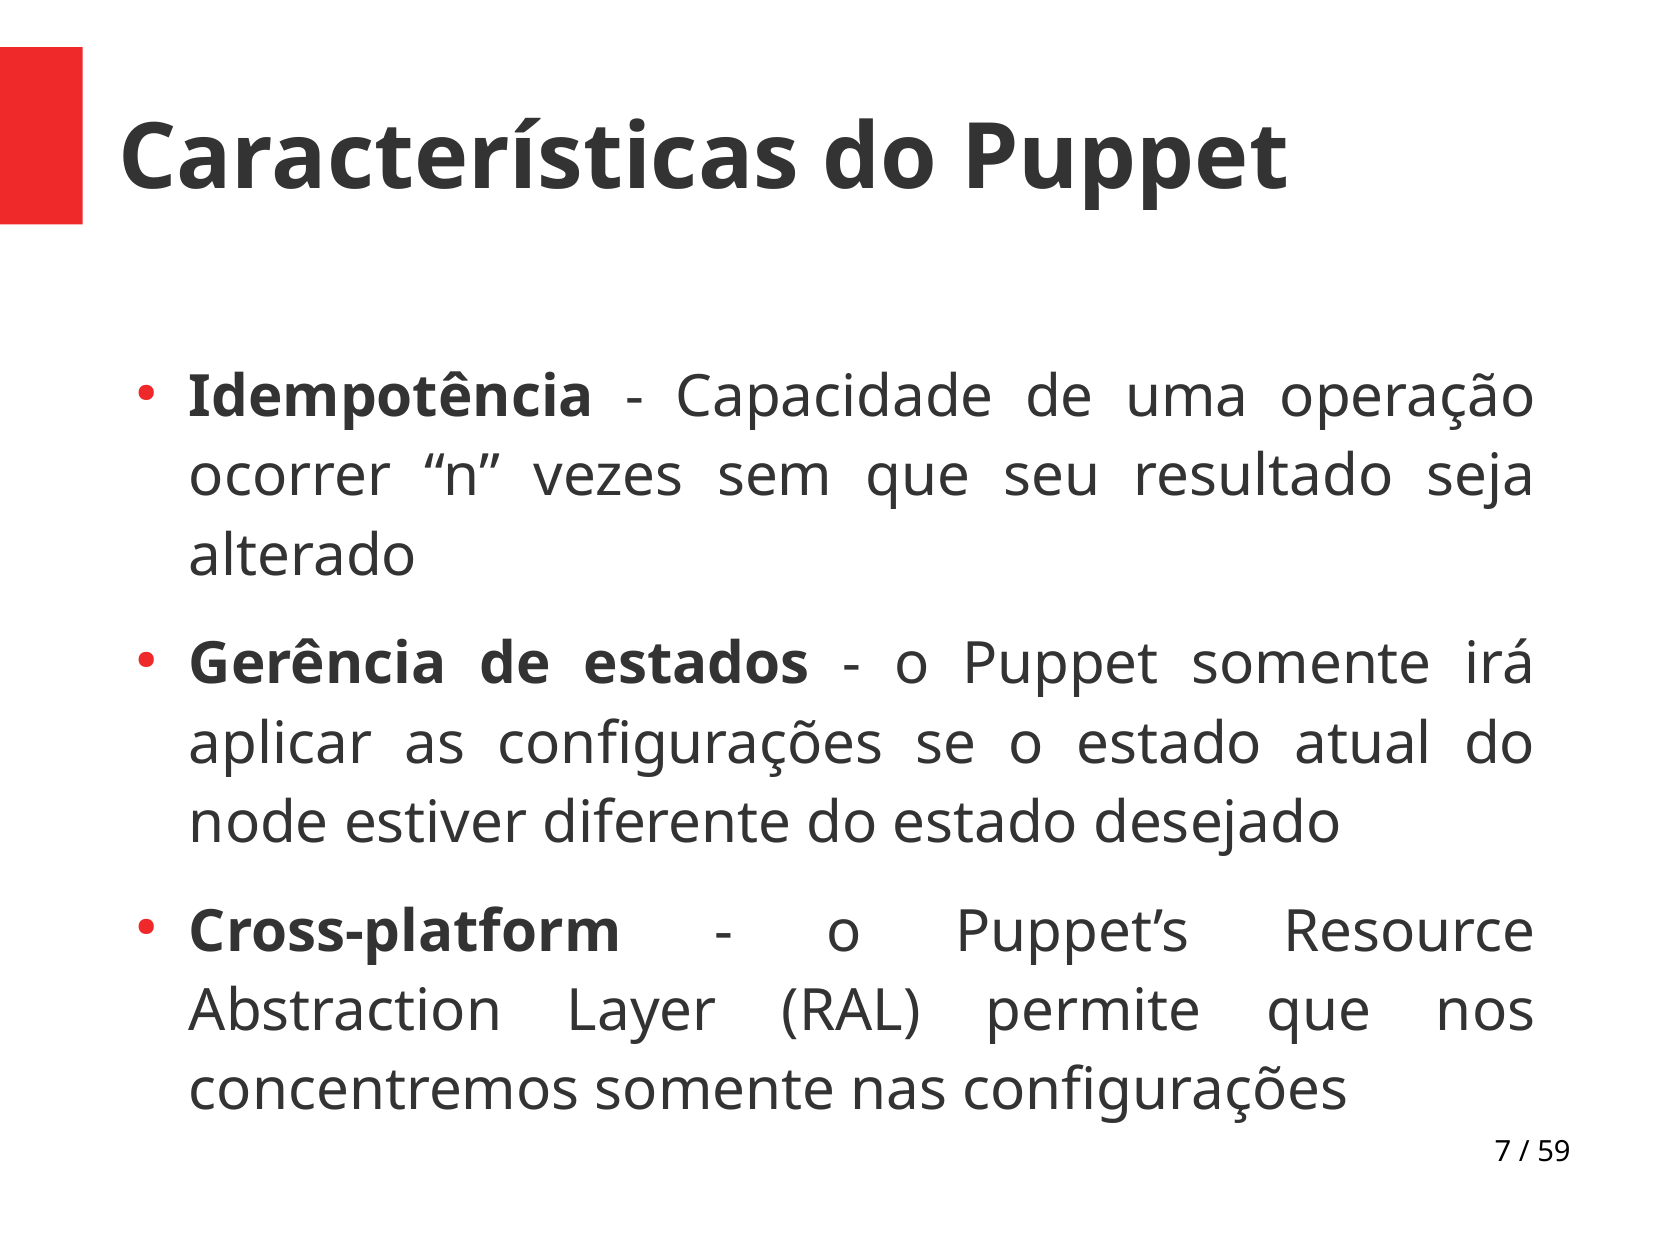

# Características do Puppet
Idempotência - Capacidade de uma operação ocorrer “n” vezes sem que seu resultado seja alterado
Gerência de estados - o Puppet somente irá aplicar as configurações se o estado atual do node estiver diferente do estado desejado
Cross-platform - o Puppet’s Resource Abstraction Layer (RAL) permite que nos concentremos somente nas configurações
7